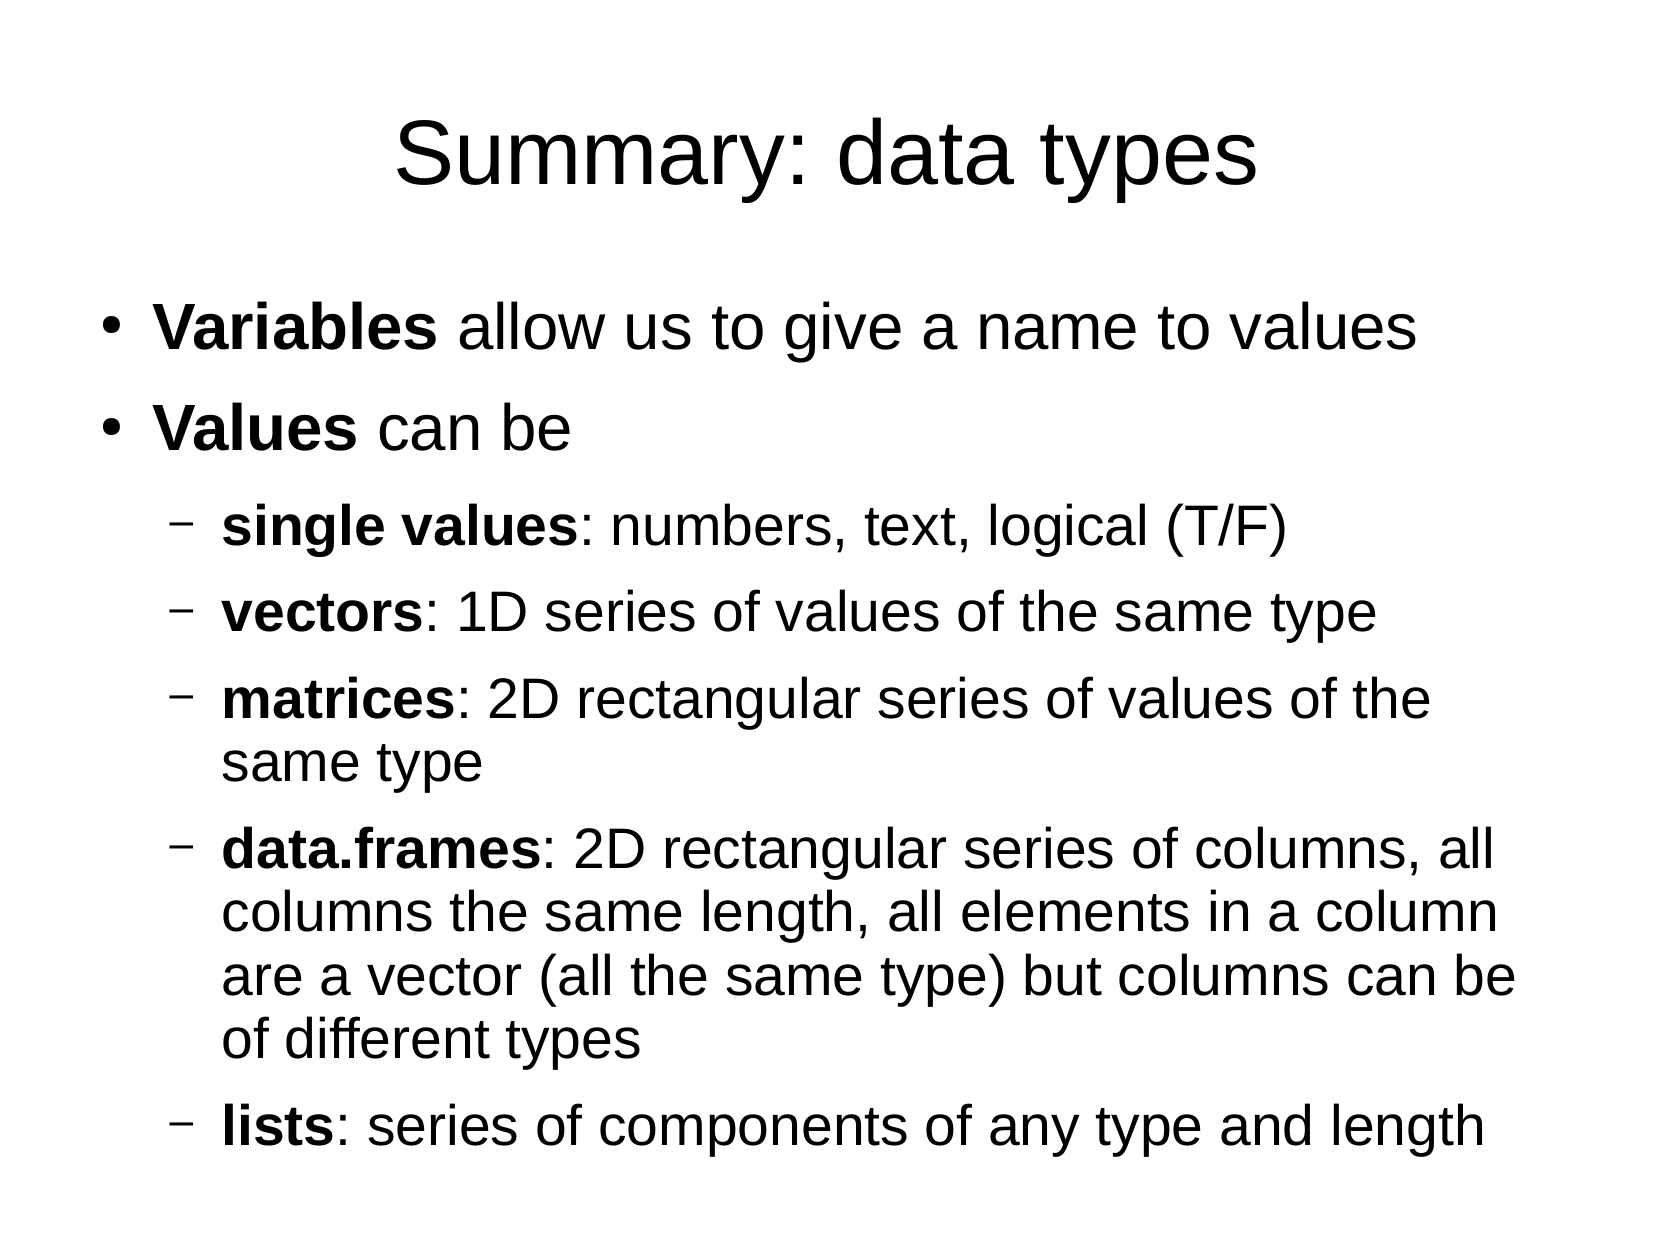

# Summary: data types
Variables allow us to give a name to values
Values can be
single values: numbers, text, logical (T/F)
vectors: 1D series of values of the same type
matrices: 2D rectangular series of values of the same type
data.frames: 2D rectangular series of columns, all columns the same length, all elements in a column are a vector (all the same type) but columns can be of different types
lists: series of components of any type and length